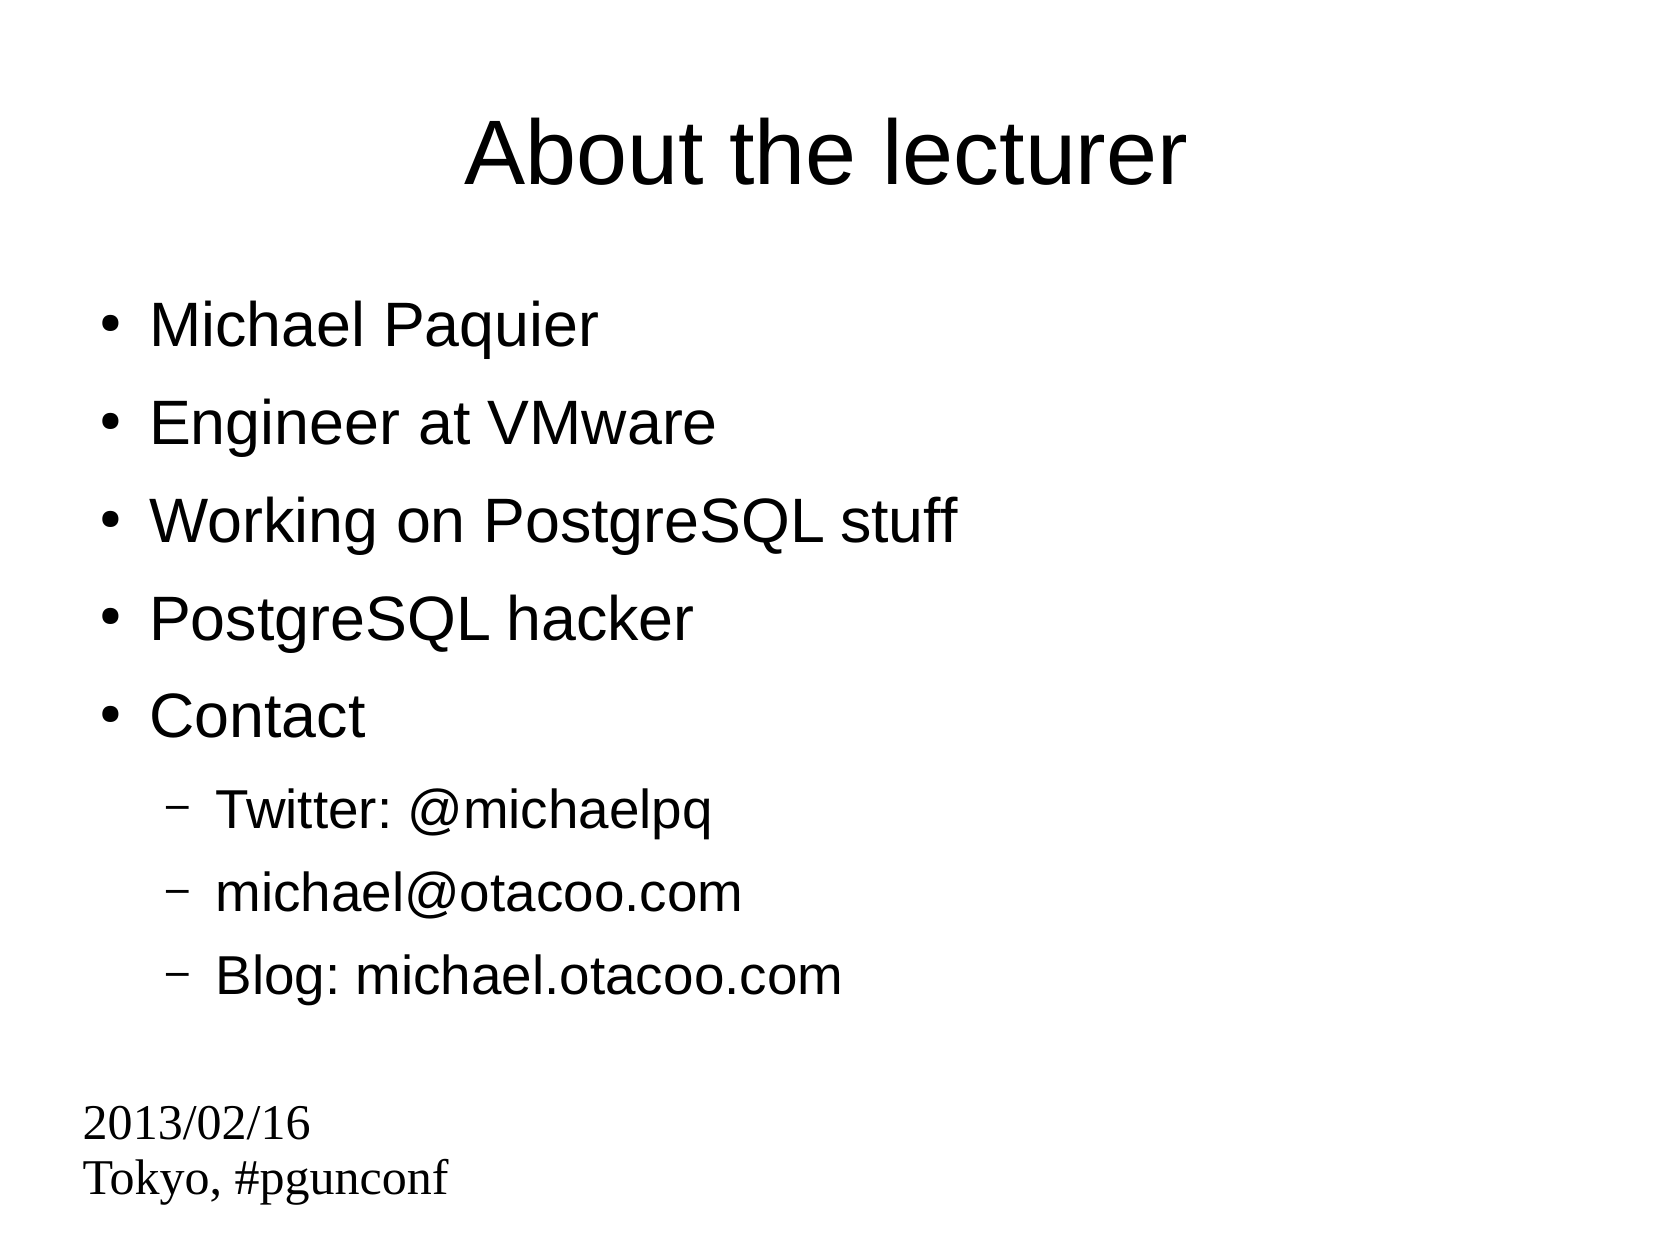

# About the lecturer
Michael Paquier
Engineer at VMware
Working on PostgreSQL stuff
PostgreSQL hacker
Contact
Twitter: @michaelpq
michael@otacoo.com
Blog: michael.otacoo.com